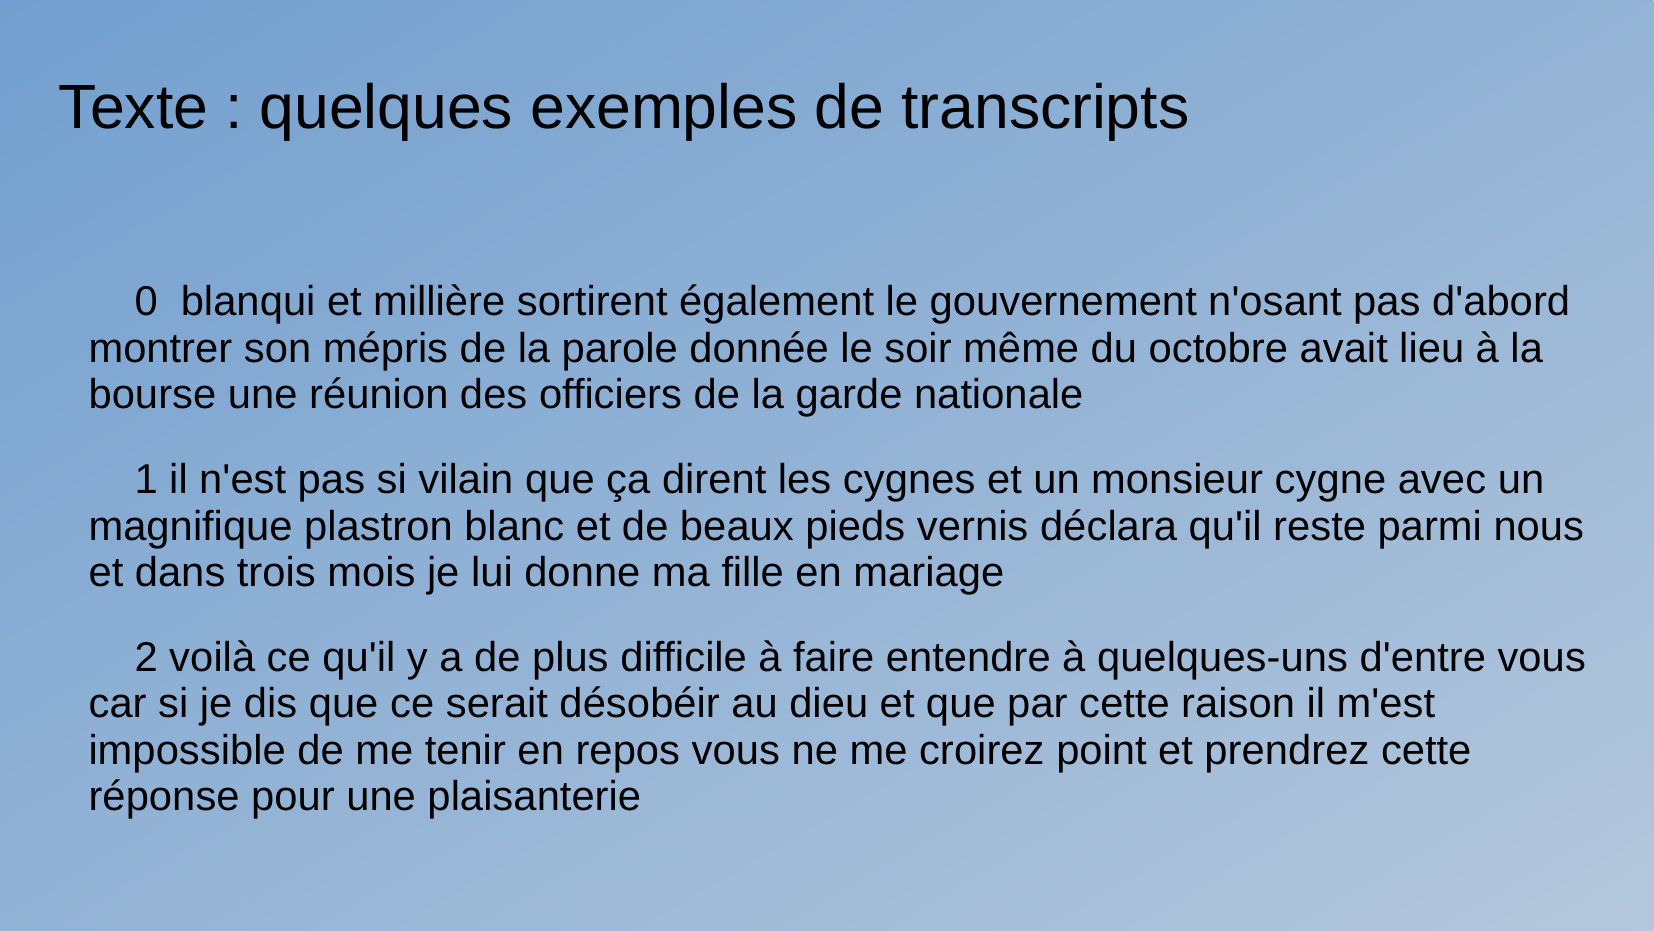

# Texte : quelques exemples de transcripts
 0 blanqui et millière sortirent également le gouvernement n'osant pas d'abord montrer son mépris de la parole donnée le soir même du octobre avait lieu à la bourse une réunion des officiers de la garde nationale
 1 il n'est pas si vilain que ça dirent les cygnes et un monsieur cygne avec un magnifique plastron blanc et de beaux pieds vernis déclara qu'il reste parmi nous et dans trois mois je lui donne ma fille en mariage
 2 voilà ce qu'il y a de plus difficile à faire entendre à quelques-uns d'entre vous car si je dis que ce serait désobéir au dieu et que par cette raison il m'est impossible de me tenir en repos vous ne me croirez point et prendrez cette réponse pour une plaisanterie